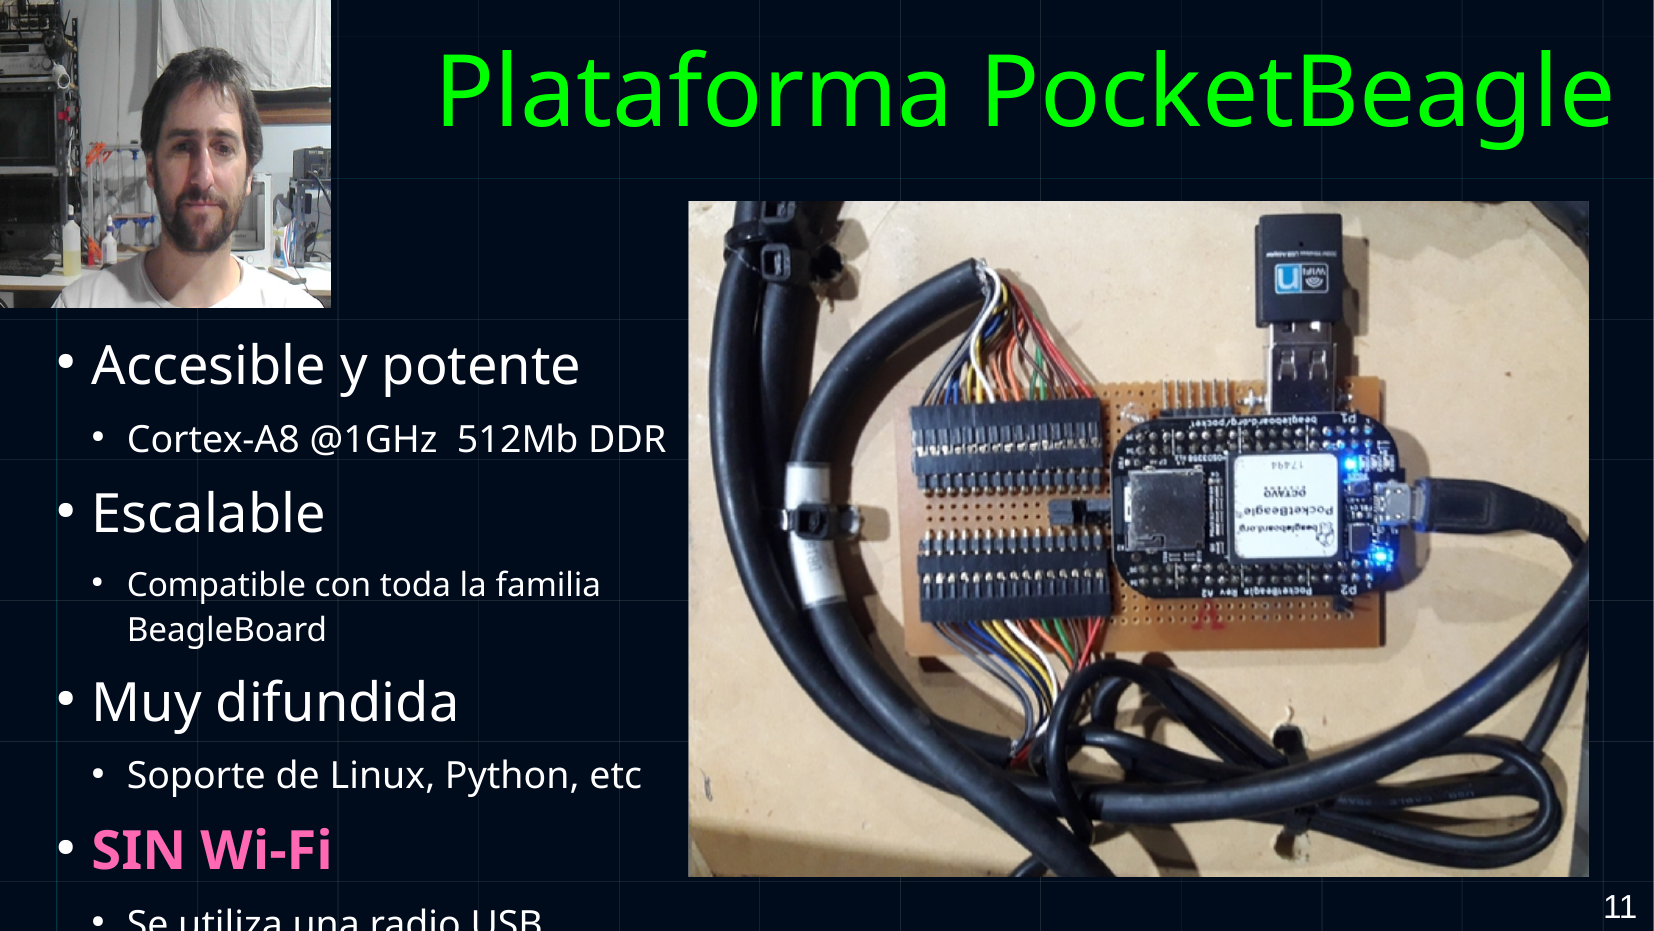

Plataforma PocketBeagle
Accesible y potente
Cortex-A8 @1GHz 512Mb DDR
Escalable
Compatible con toda la familia BeagleBoard
Muy difundida
Soporte de Linux, Python, etc
SIN Wi-Fi
Se utiliza una radio USB